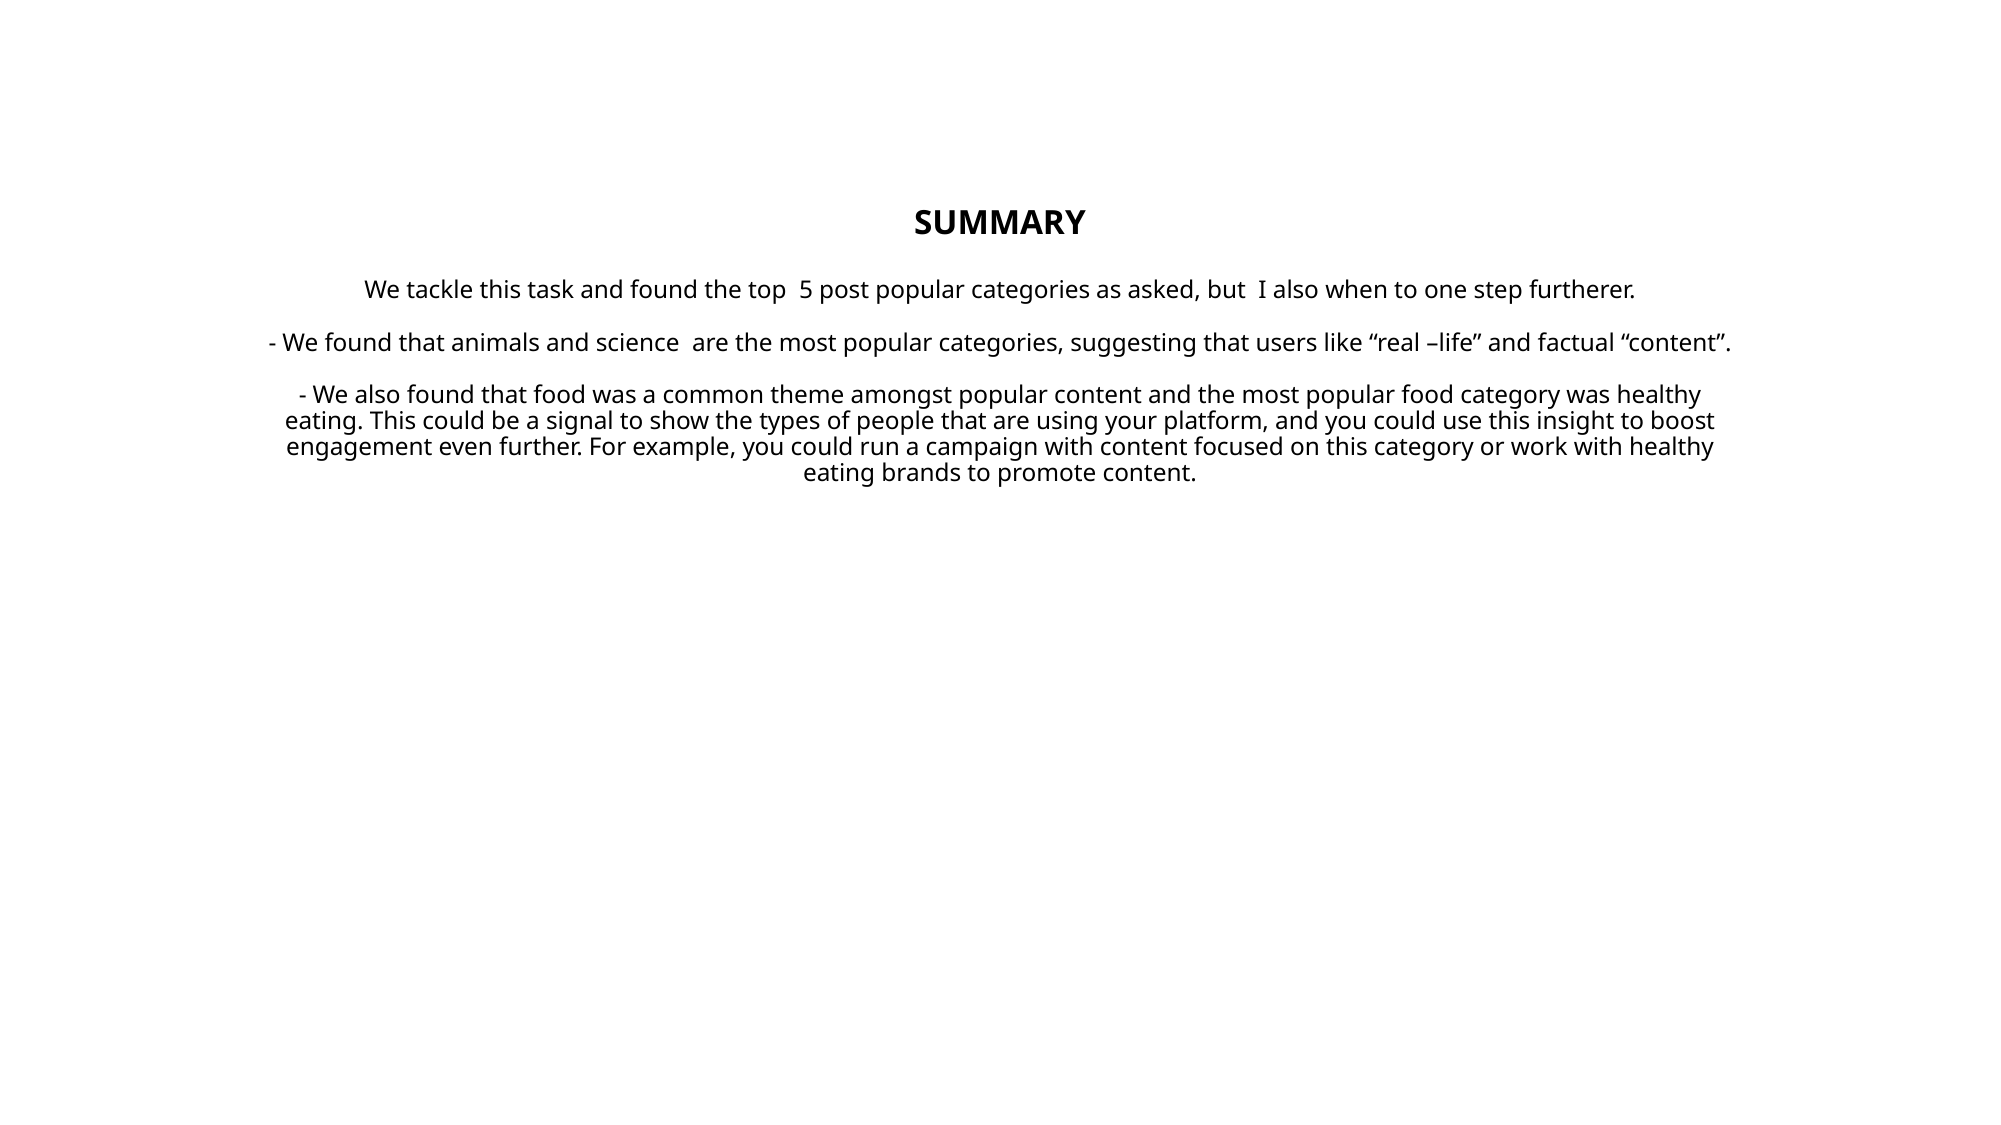

# SUMMARY We tackle this task and found the top 5 post popular categories as asked, but I also when to one step furtherer. - We found that animals and science are the most popular categories, suggesting that users like “real –life” and factual “content”. - We also found that food was a common theme amongst popular content and the most popular food category was healthy eating. This could be a signal to show the types of people that are using your platform, and you could use this insight to boost engagement even further. For example, you could run a campaign with content focused on this category or work with healthy eating brands to promote content.